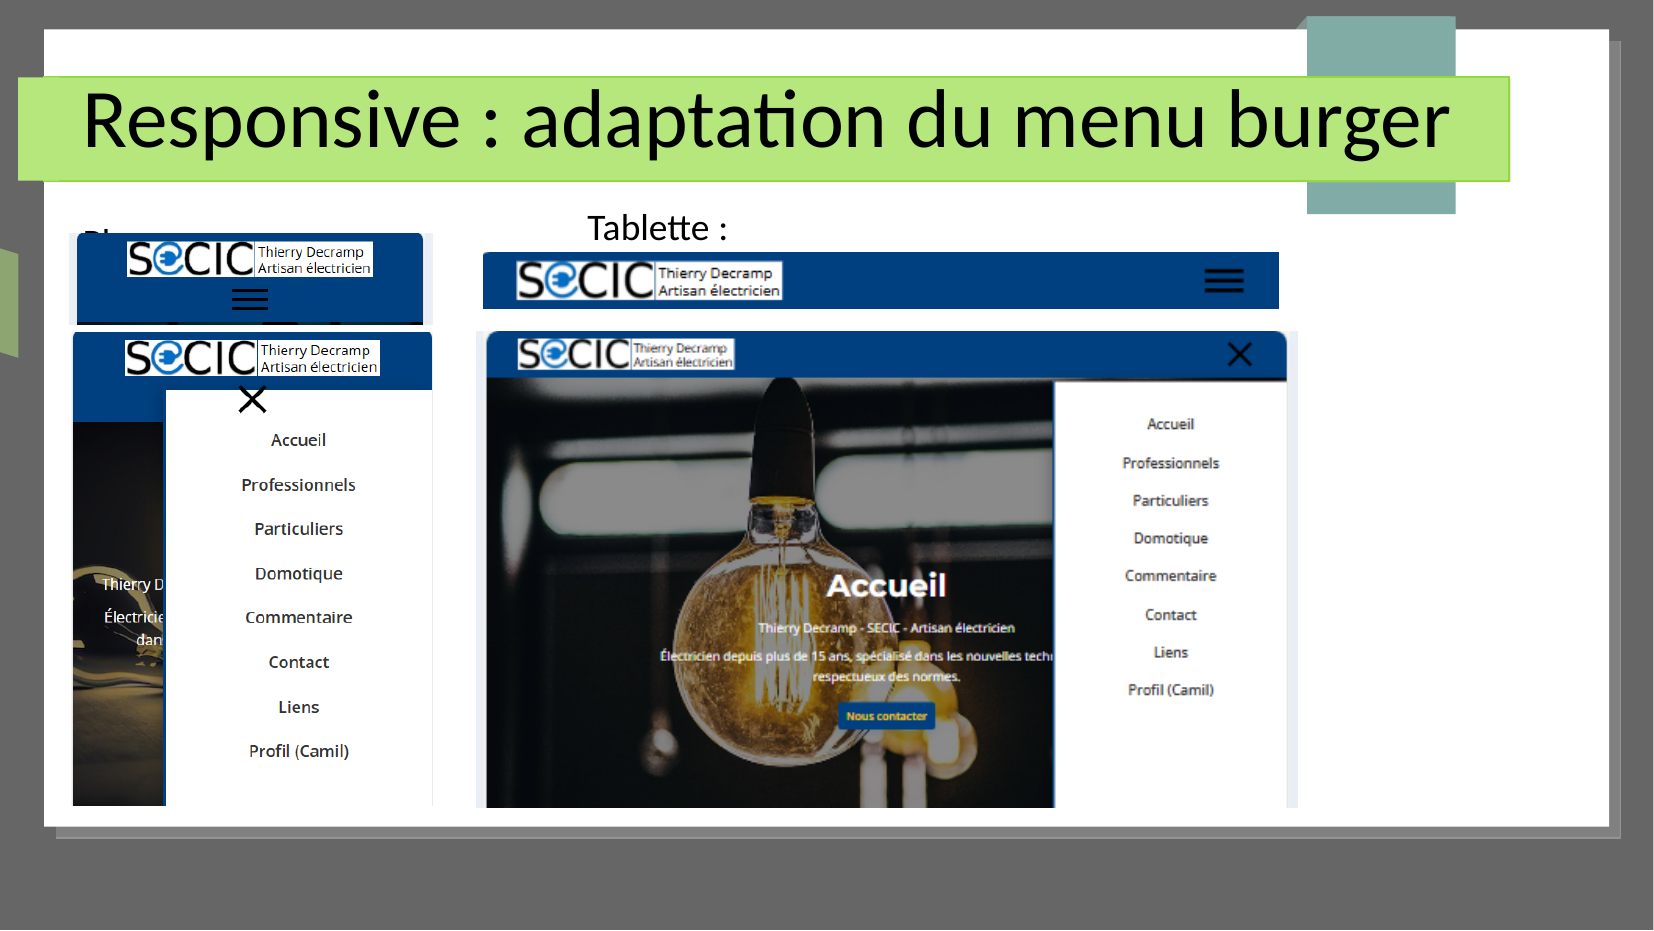

# Responsive : adaptation du menu burger
Tablette :
Phone :